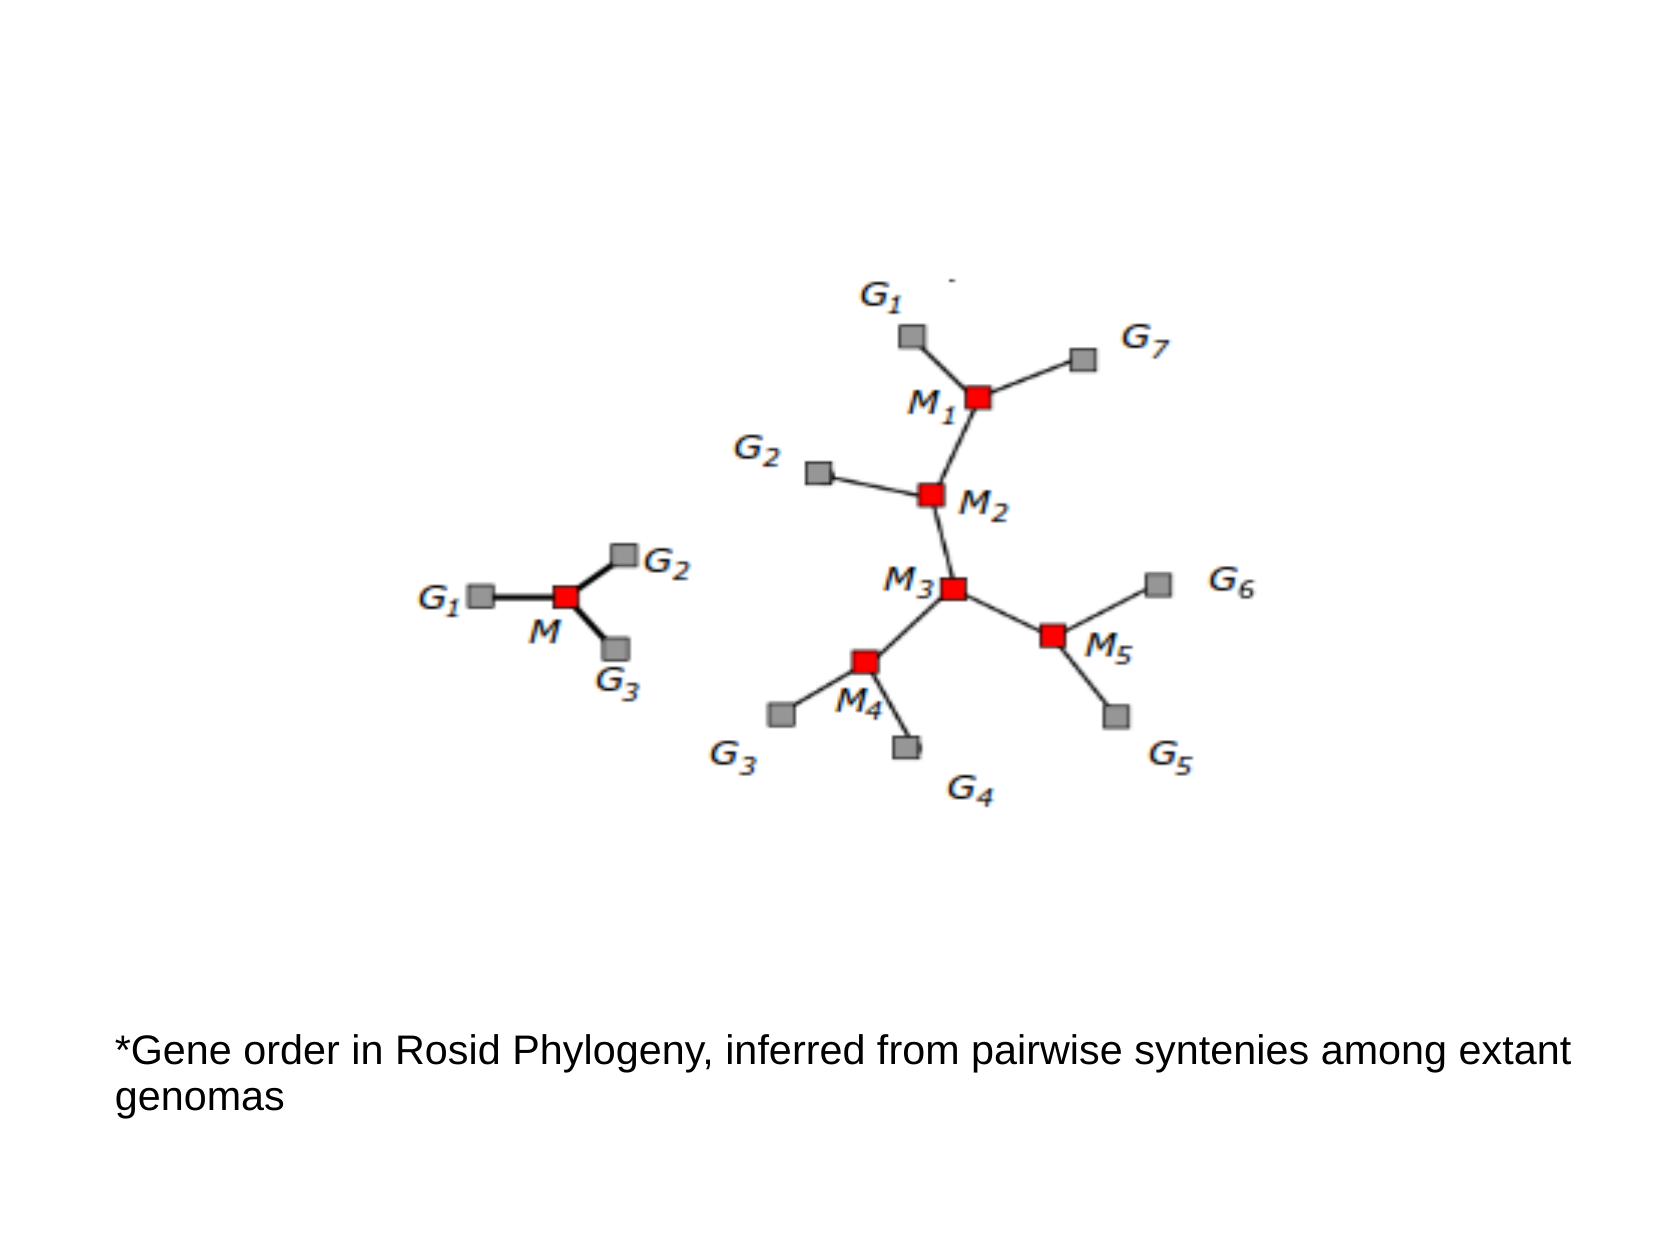

#
*Gene order in Rosid Phylogeny, inferred from pairwise syntenies among extant genomas